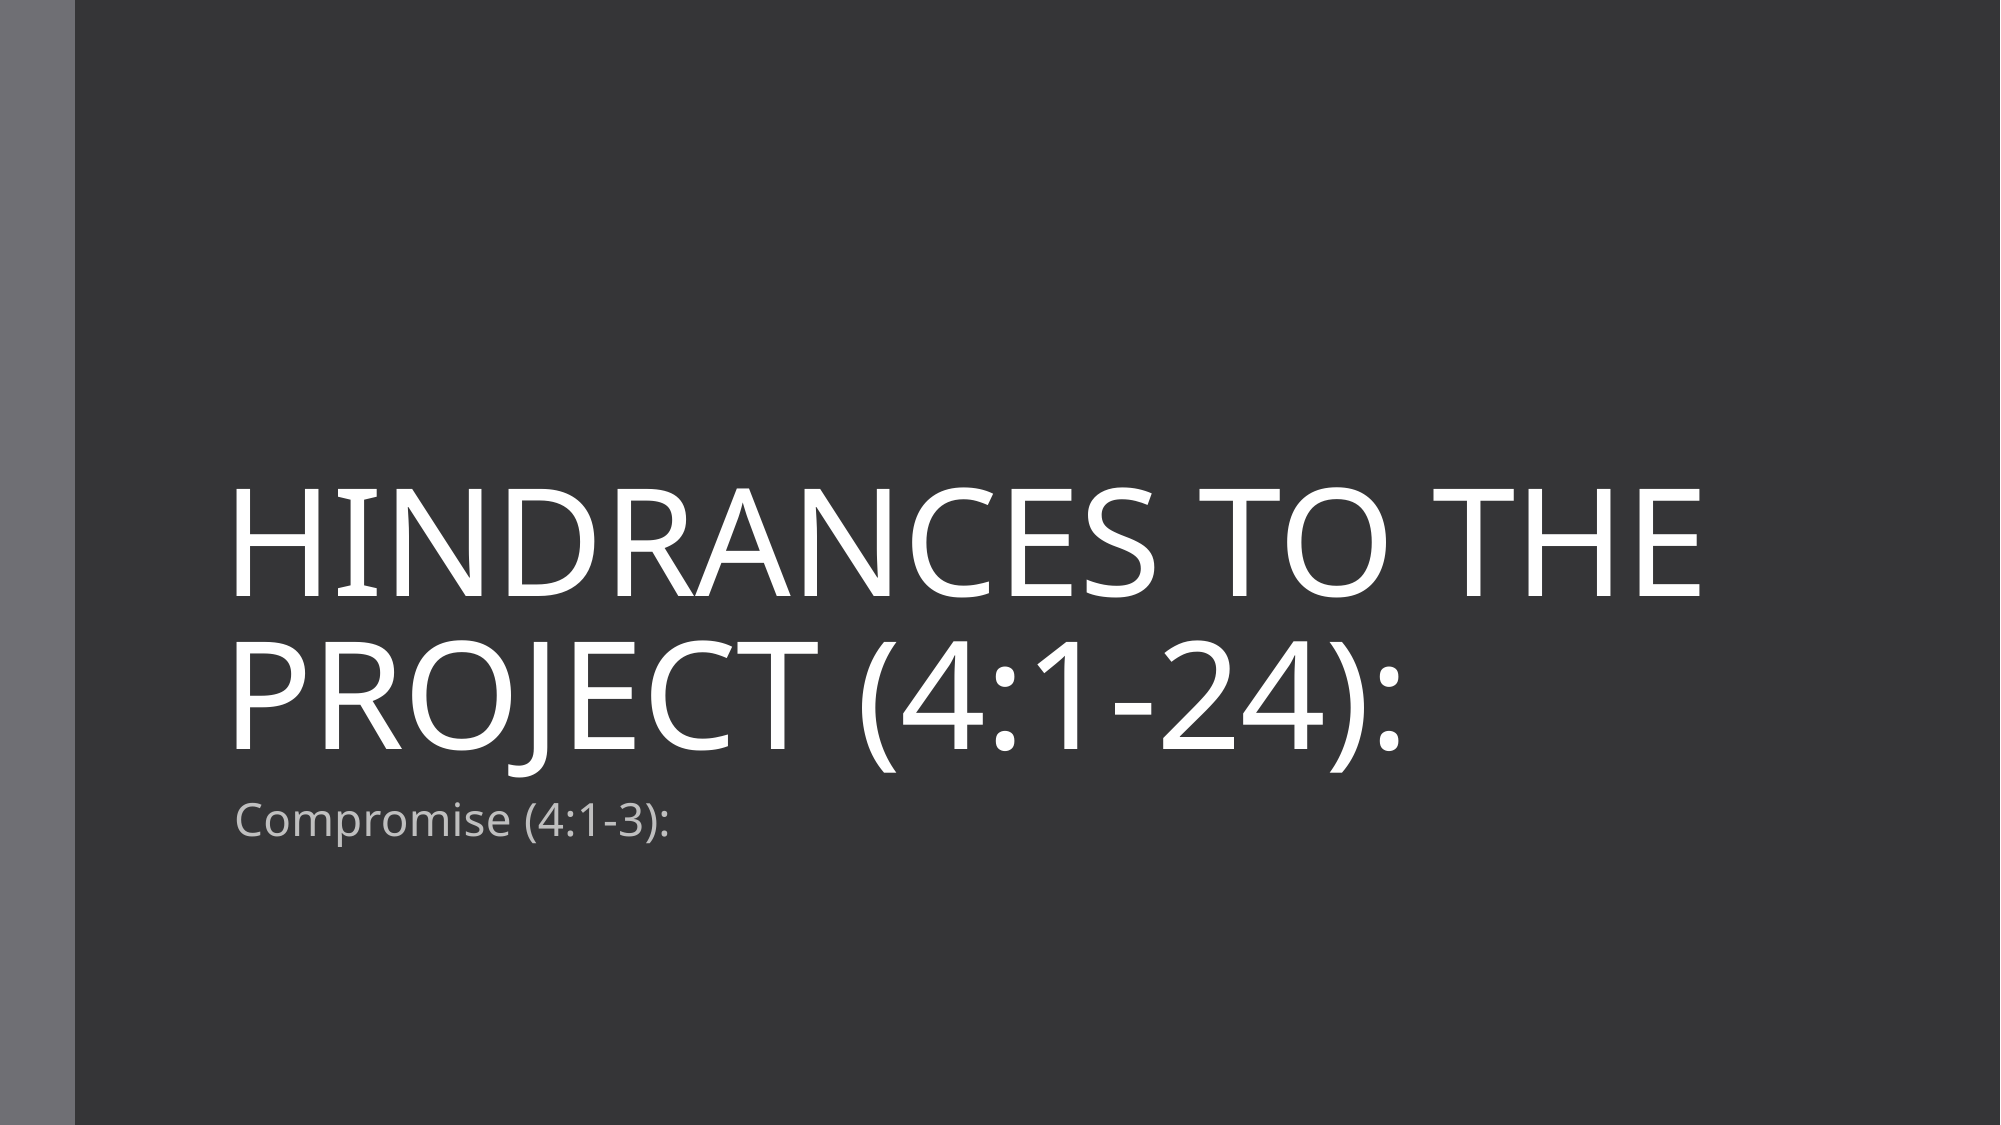

# HINDRANCES TO THE PROJECT (4:1-24):
 Compromise (4:1-3):